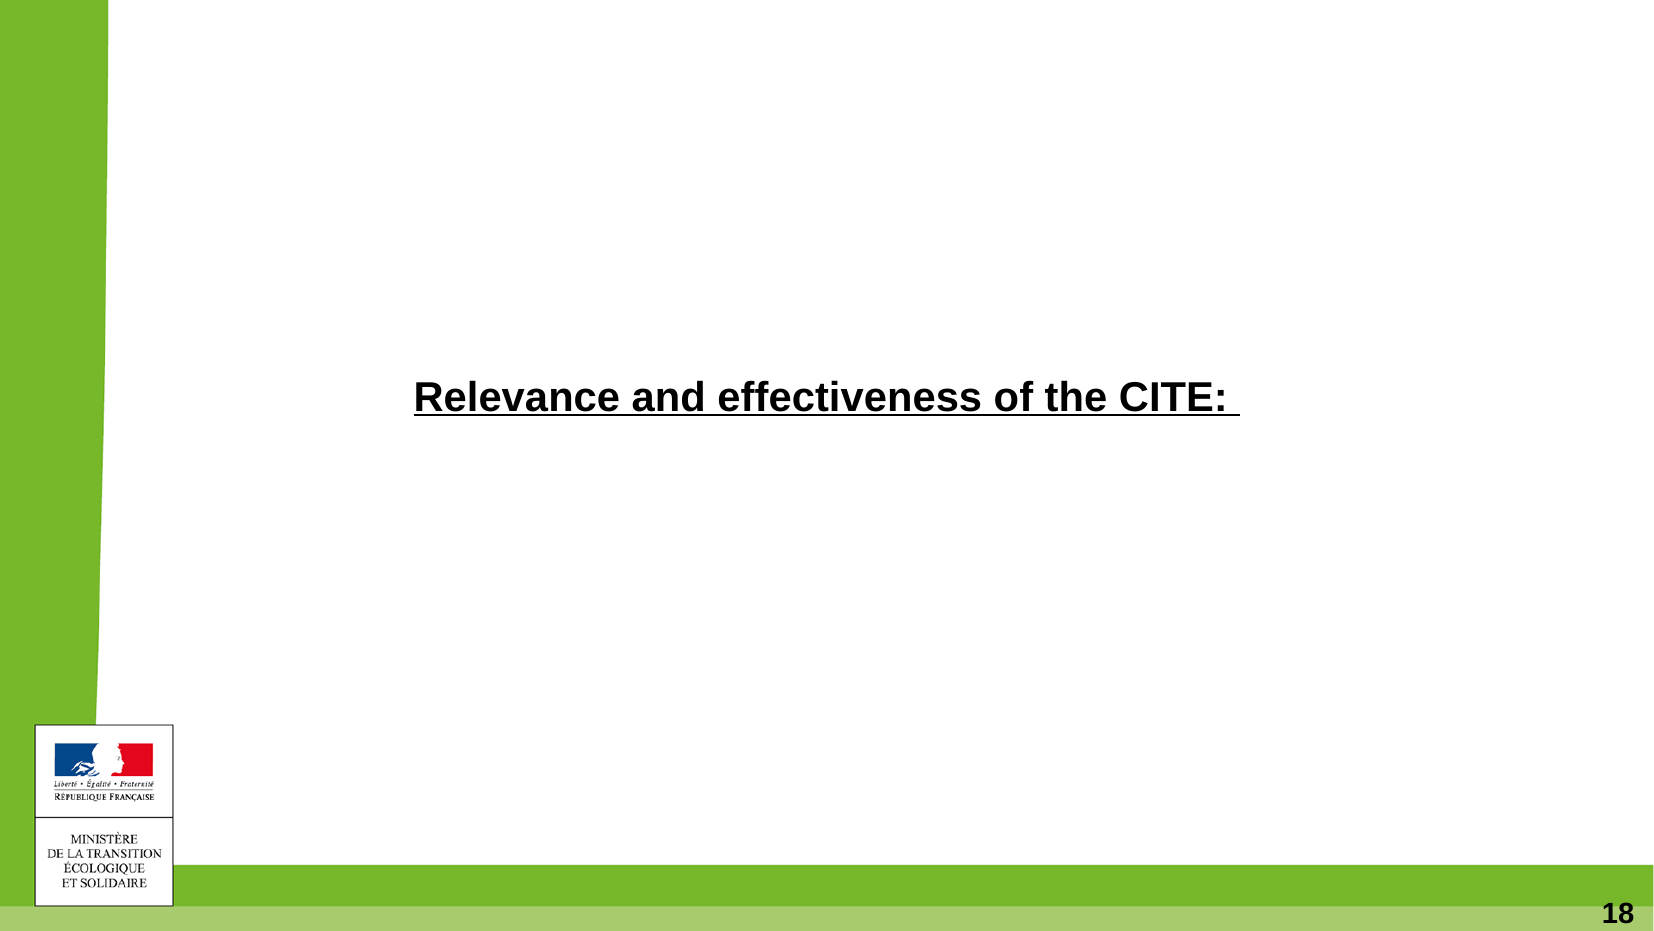

# Relevance and effectiveness of the CITE: